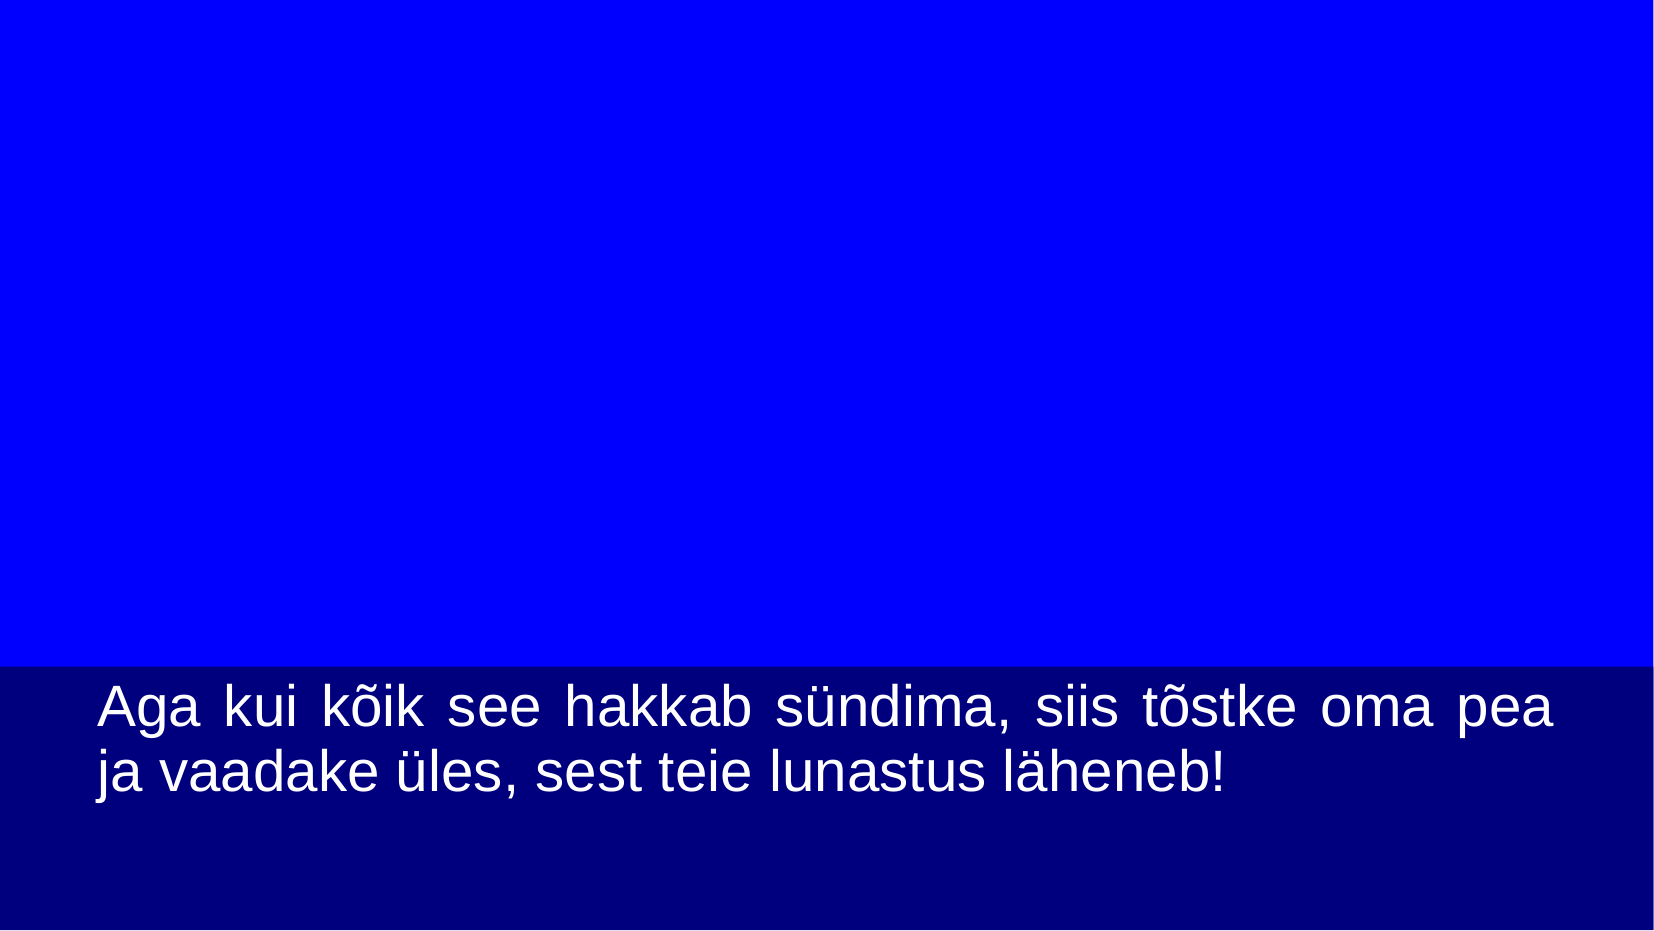

Aga kui kõik see hakkab sündima, siis tõstke oma pea ja vaadake üles, sest teie lunastus läheneb!